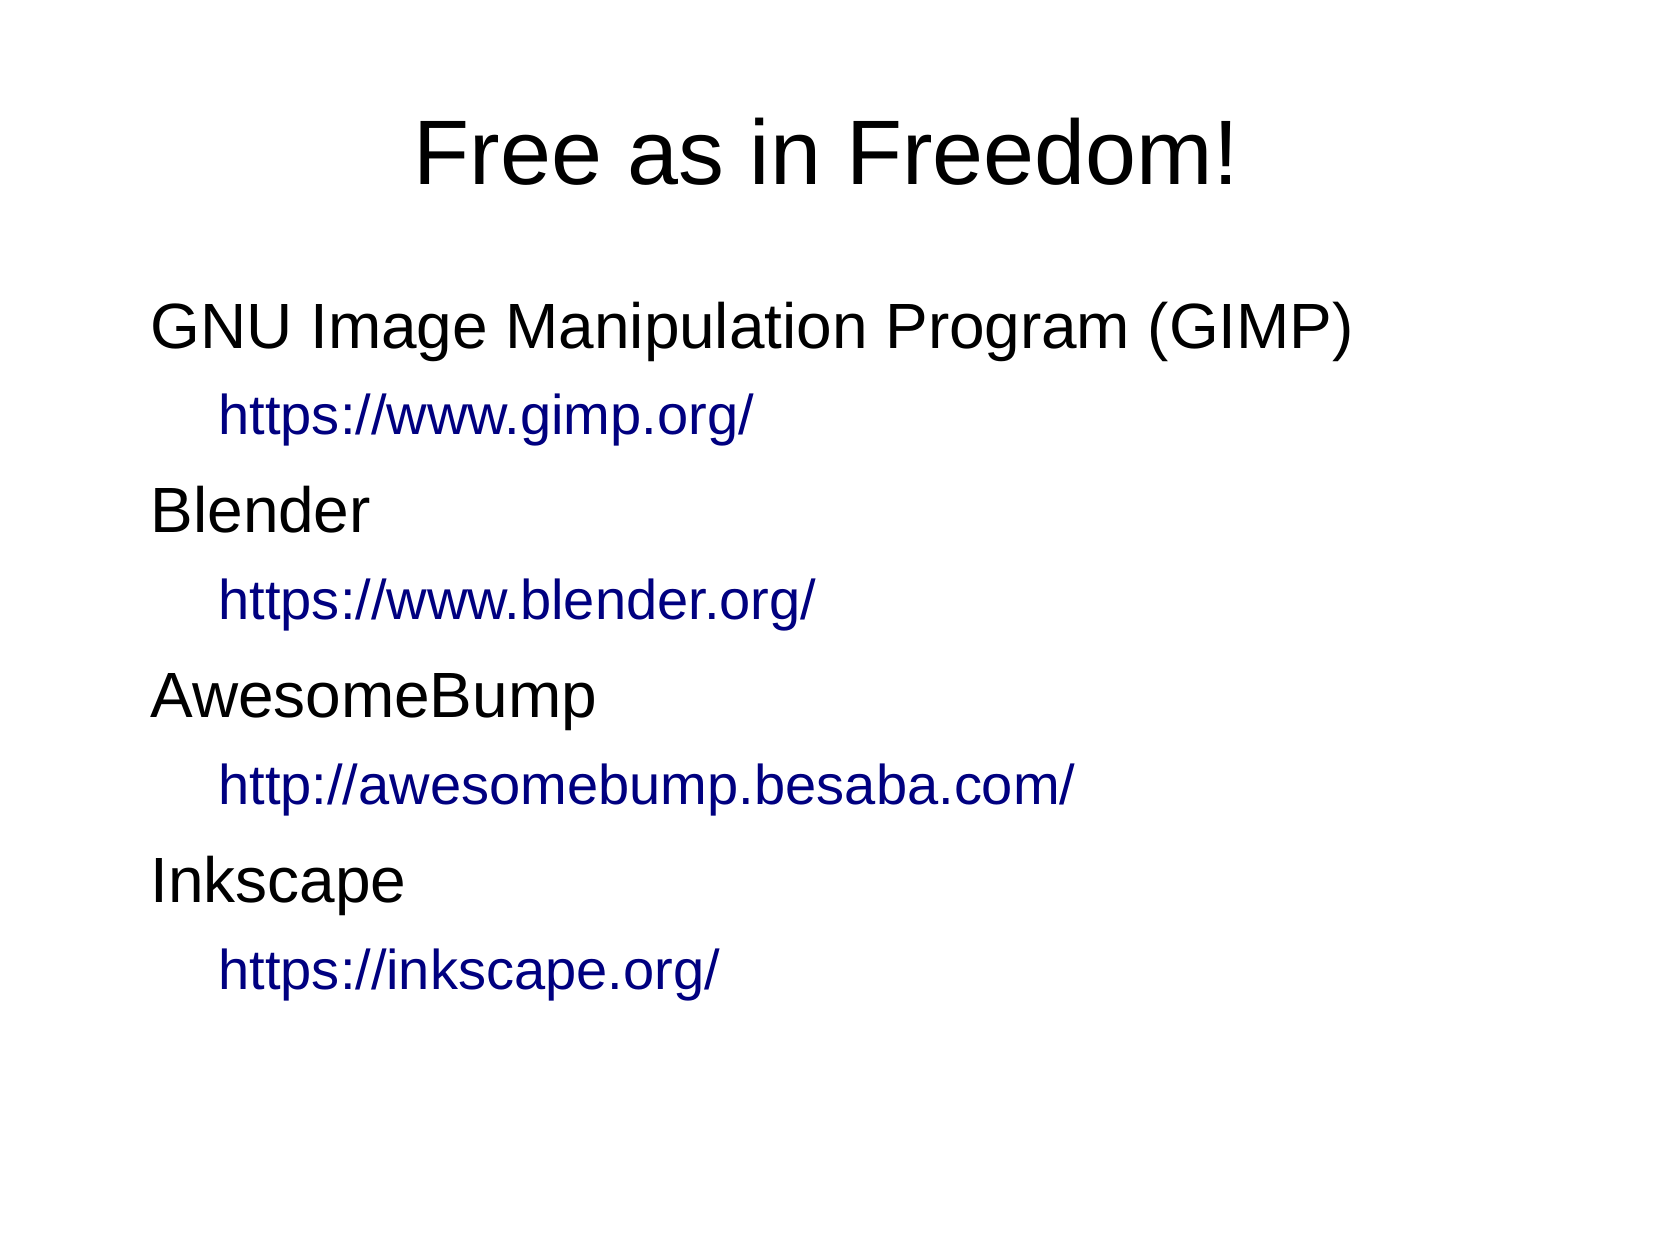

# Free as in Freedom!
GNU Image Manipulation Program (GIMP)
https://www.gimp.org/
Blender
https://www.blender.org/
AwesomeBump
http://awesomebump.besaba.com/
Inkscape
https://inkscape.org/